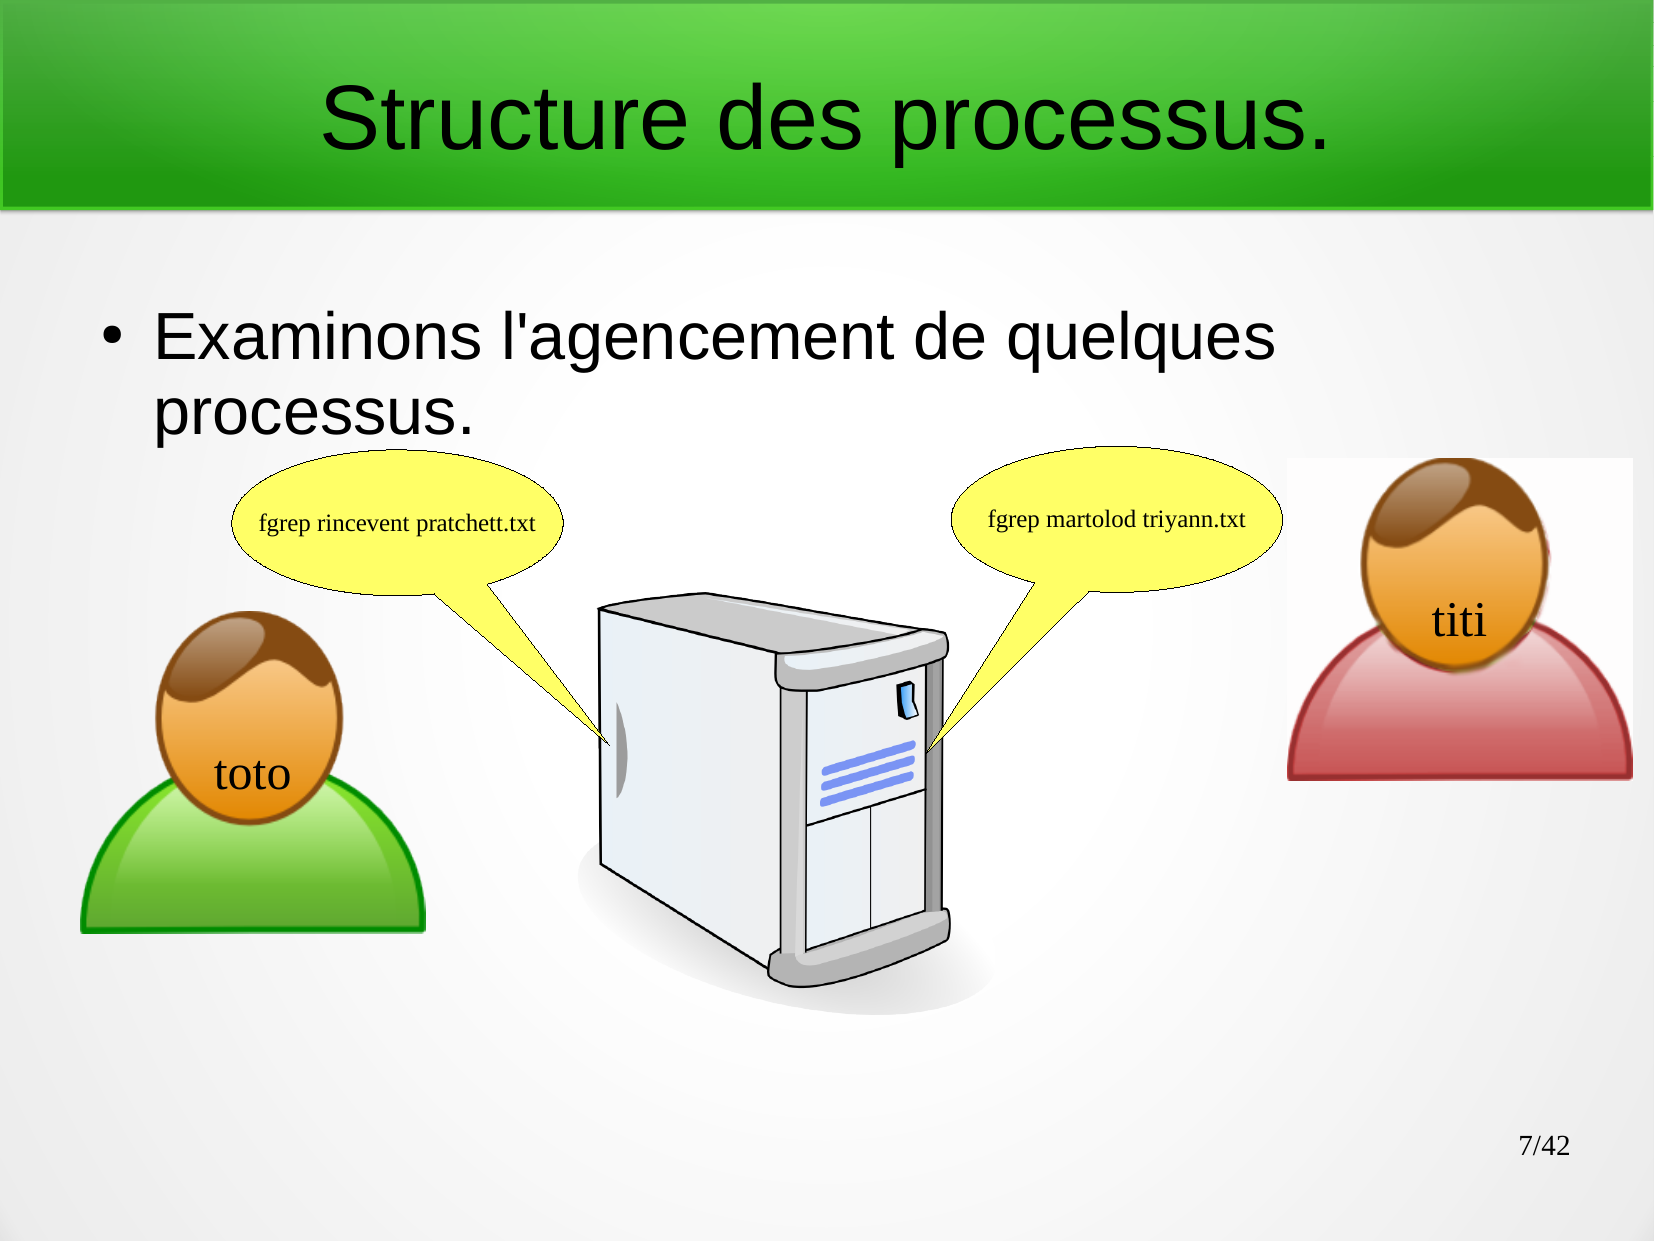

# Structure des processus.
Examinons l'agencement de quelques processus.
fgrep martolod triyann.txt
titi
fgrep rincevent pratchett.txt
toto
7